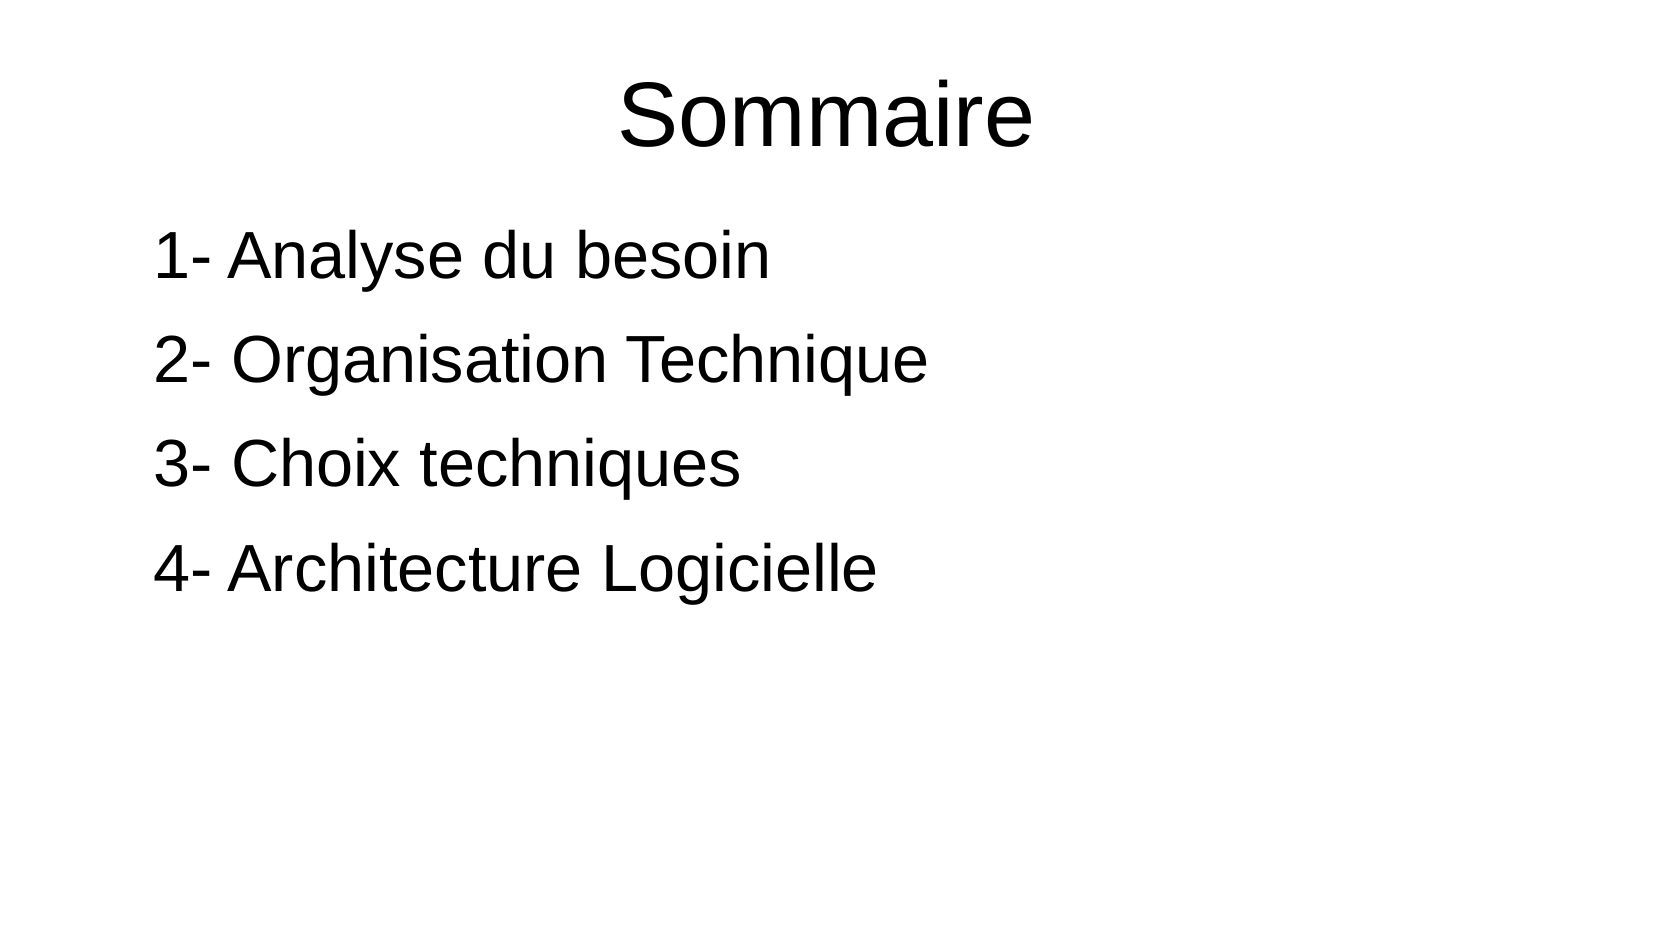

# Sommaire
1- Analyse du besoin
2- Organisation Technique
3- Choix techniques
4- Architecture Logicielle